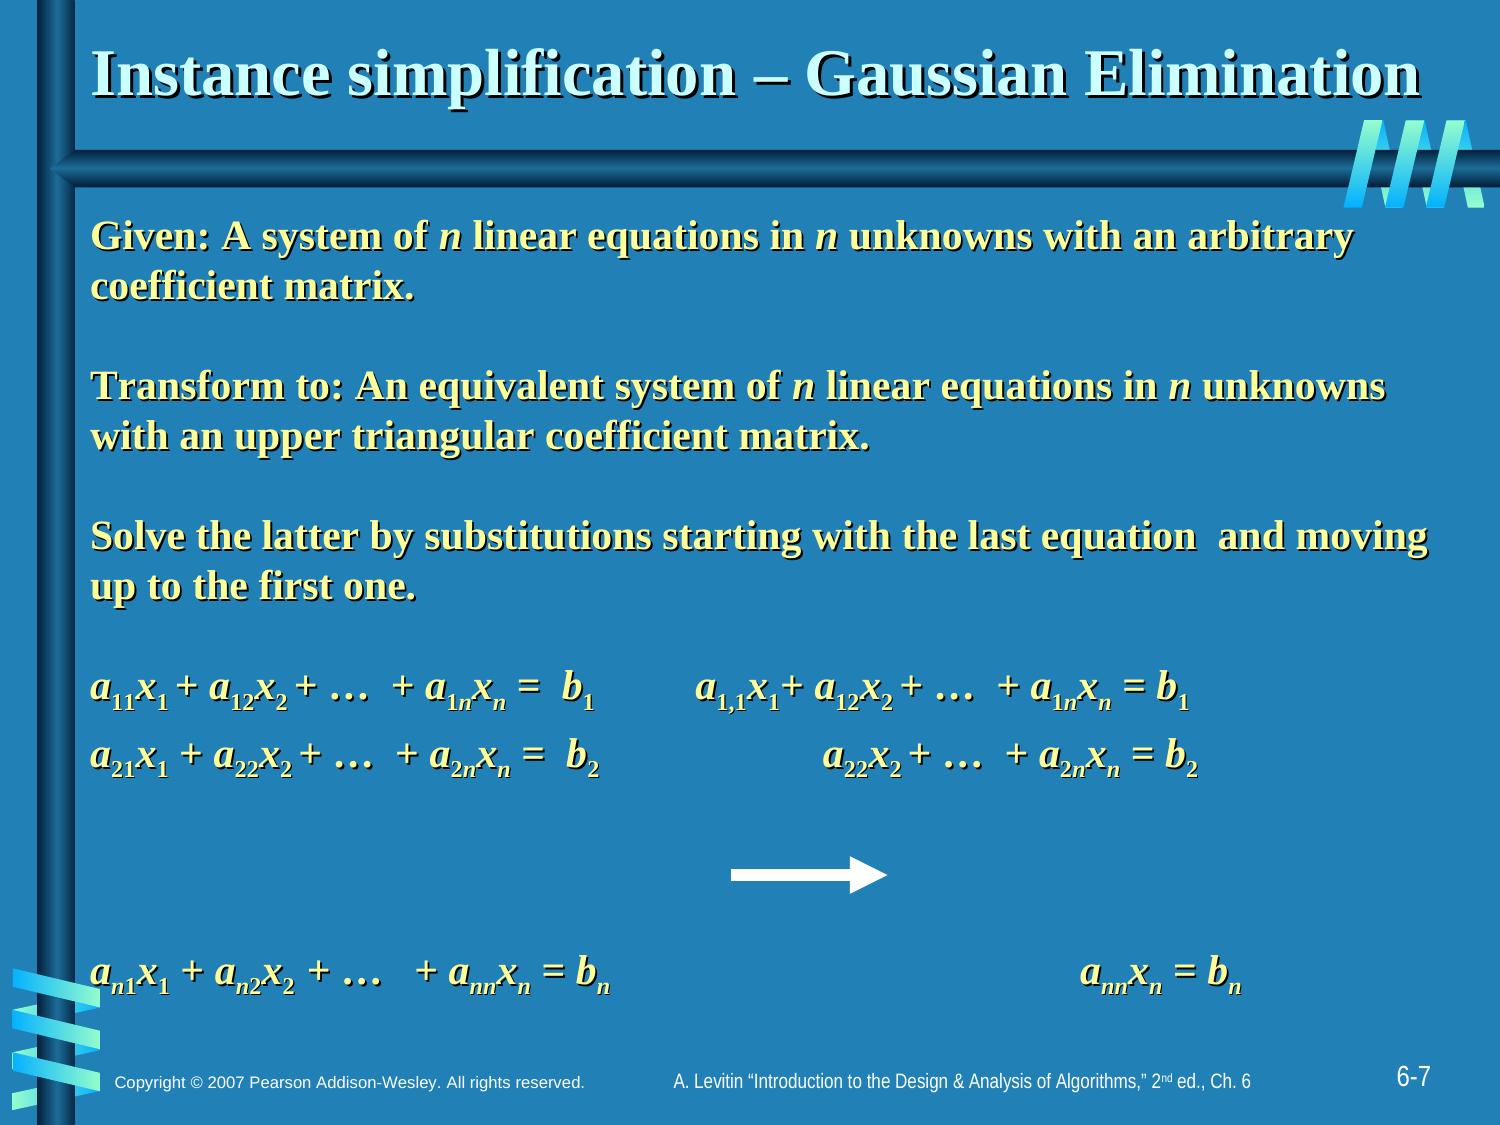

# Instance simplification – Gaussian Elimination
Given: A system of n linear equations in n unknowns with an arbitrary coefficient matrix.
Transform to: An equivalent system of n linear equations in n unknowns with an upper triangular coefficient matrix.
Solve the latter by substitutions starting with the last equation and moving up to the first one.
a11x1 + a12x2 + … + a1nxn = b1 a1,1x1+ a12x2 + … + a1nxn = b1
a21x1 + a22x2 + … + a2nxn = b2 a22x2 + … + a2nxn = b2
an1x1 + an2x2 + … + annxn = bn			 annxn = bn